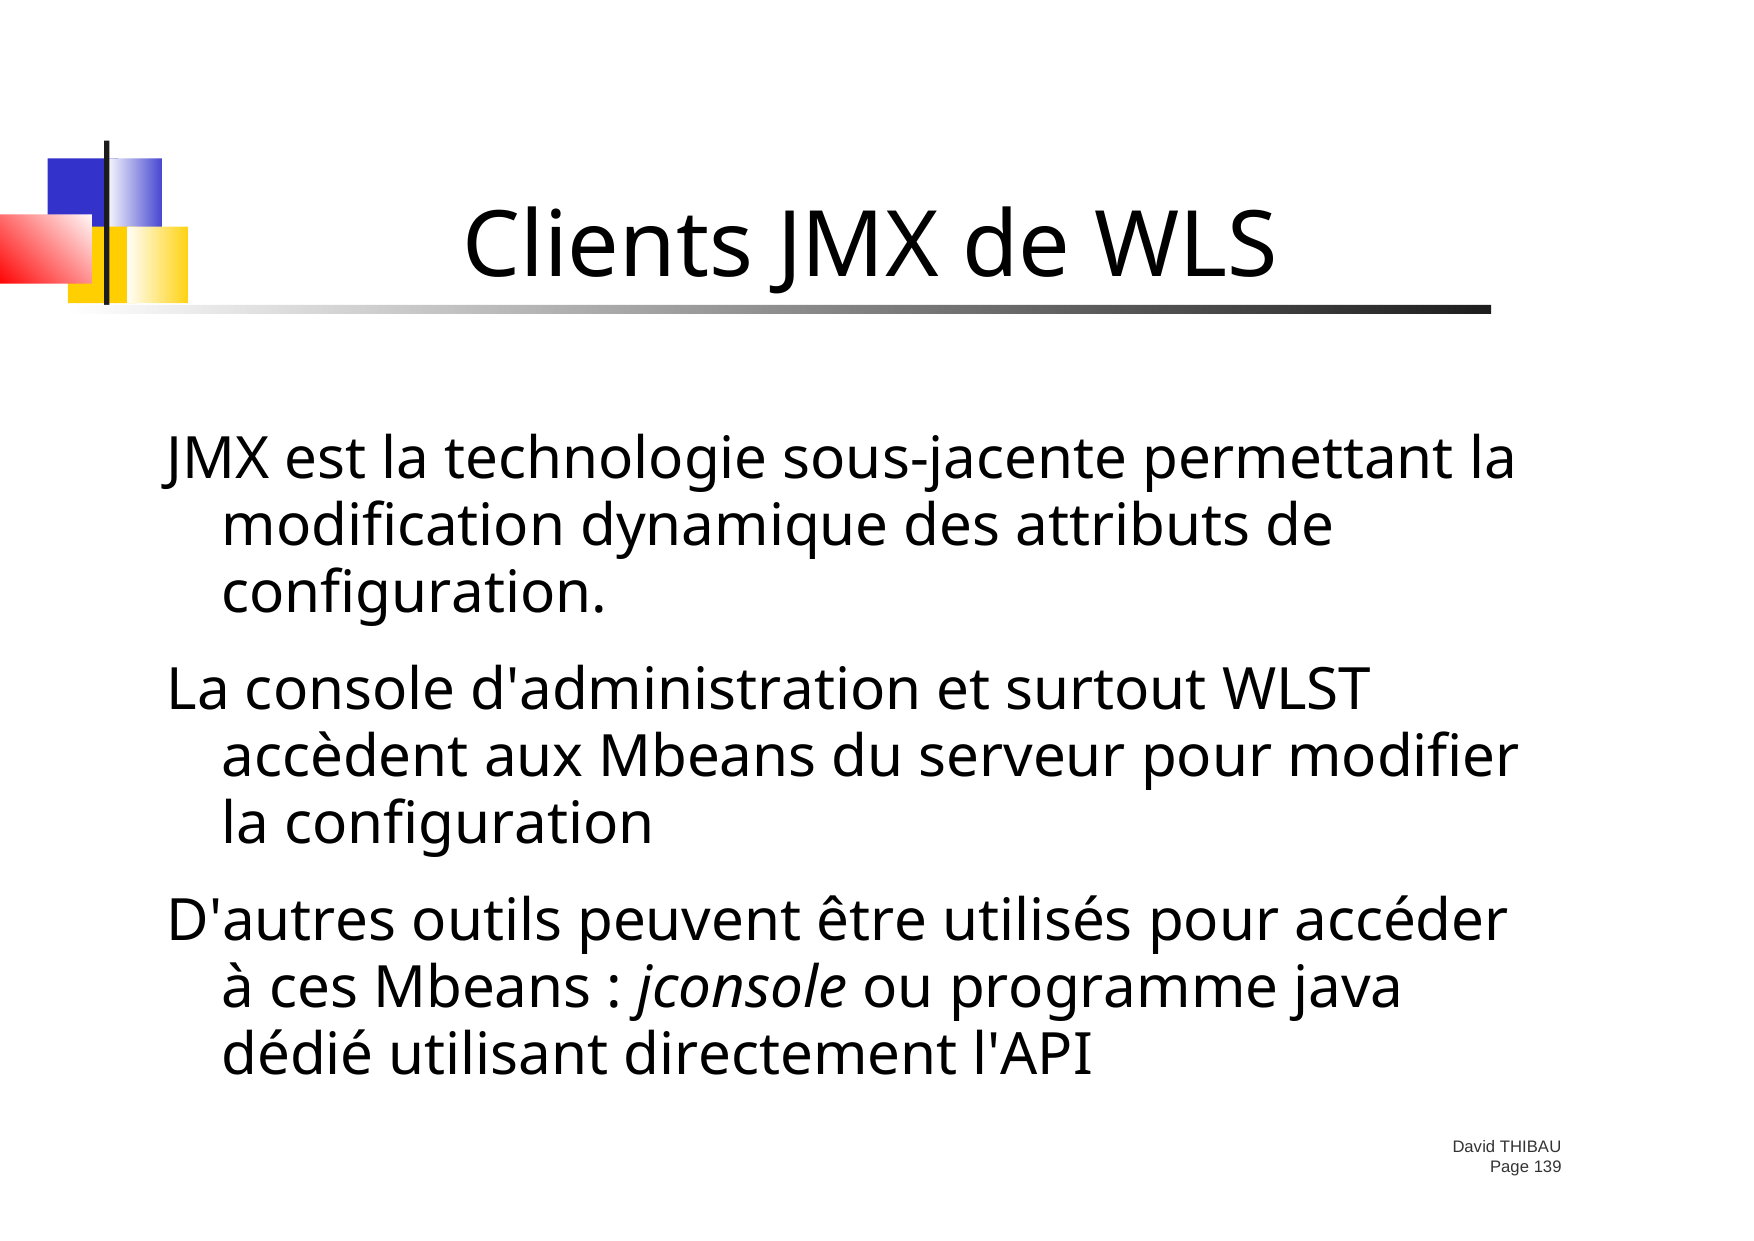

# Clients JMX de WLS
JMX est la technologie sous-jacente permettant la modification dynamique des attributs de configuration.
La console d'administration et surtout WLST accèdent aux Mbeans du serveur pour modifier la configuration
D'autres outils peuvent être utilisés pour accéder à ces Mbeans : jconsole ou programme java dédié utilisant directement l'API